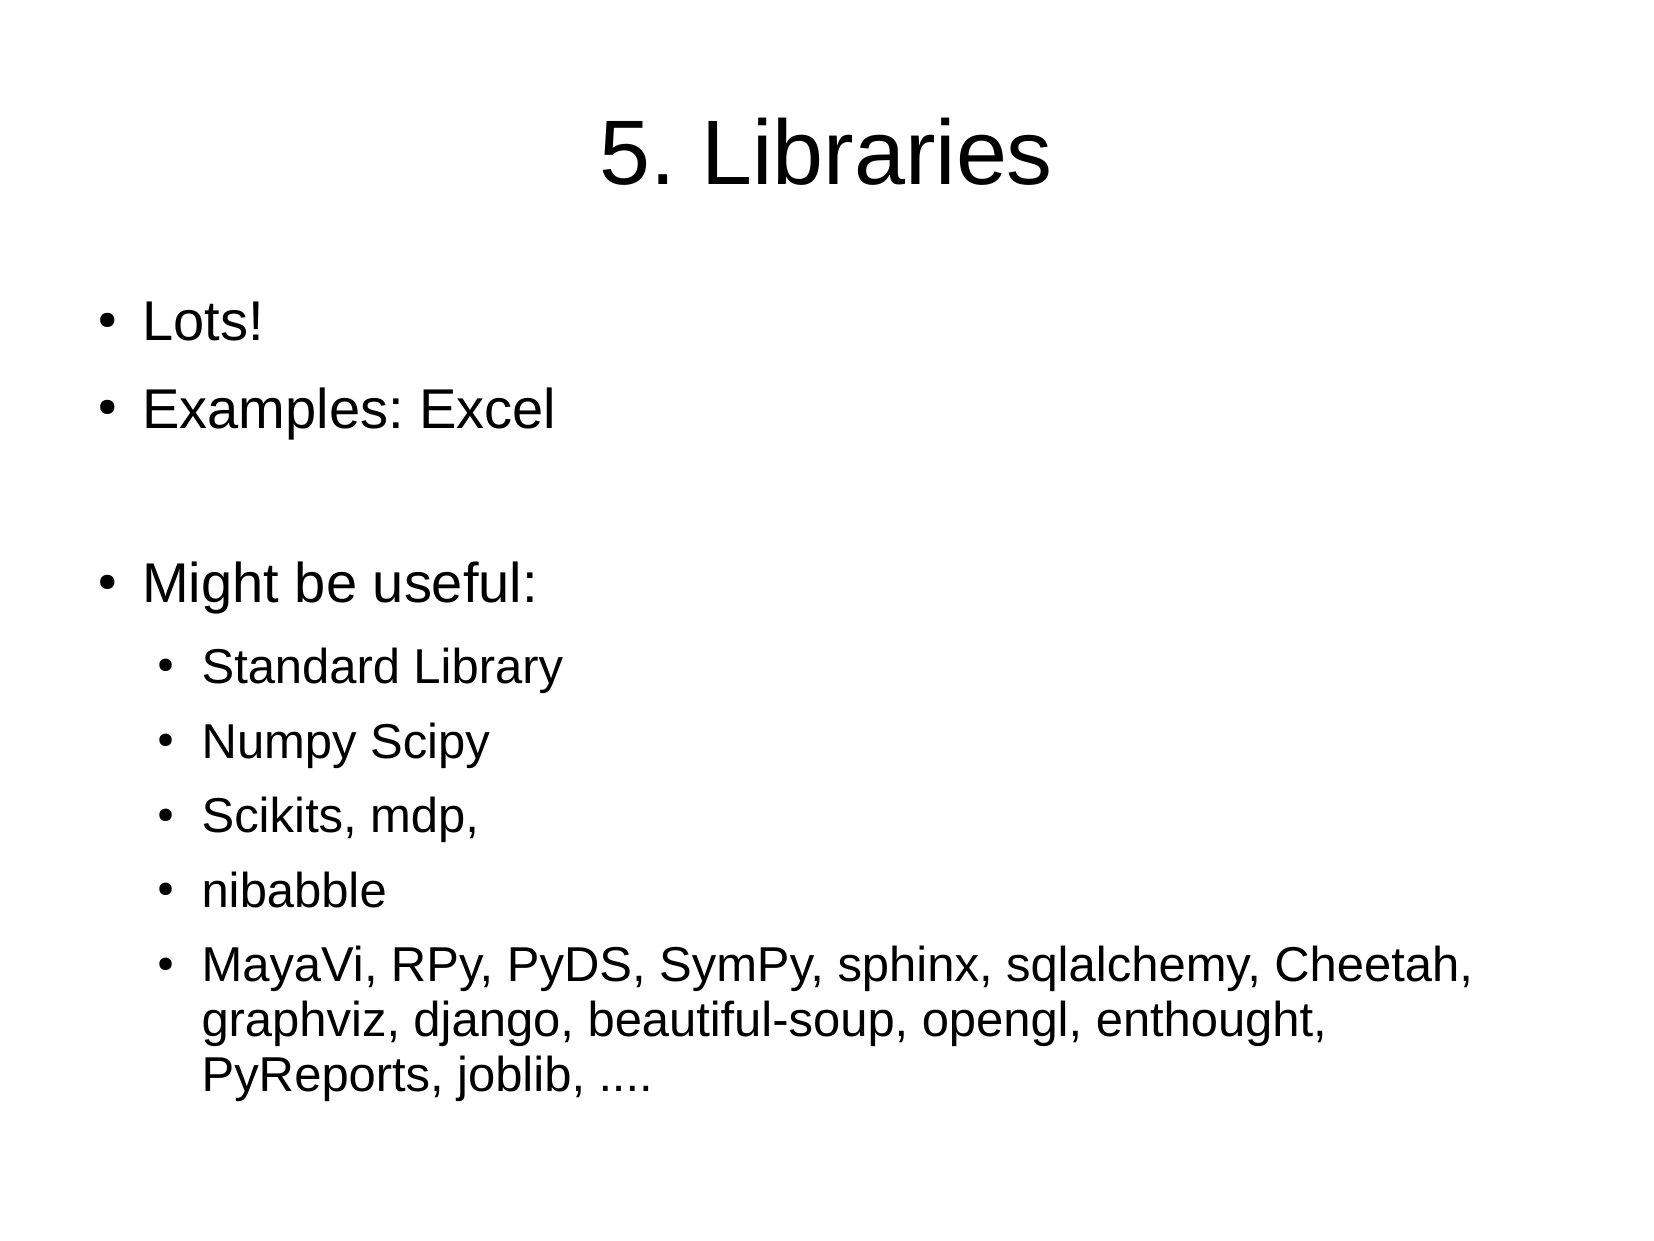

# 5. Libraries
Lots!
Examples: Excel
Might be useful:
Standard Library
Numpy Scipy
Scikits, mdp,
nibabble
MayaVi, RPy, PyDS, SymPy, sphinx, sqlalchemy, Cheetah, graphviz, django, beautiful-soup, opengl, enthought, PyReports, joblib, ....